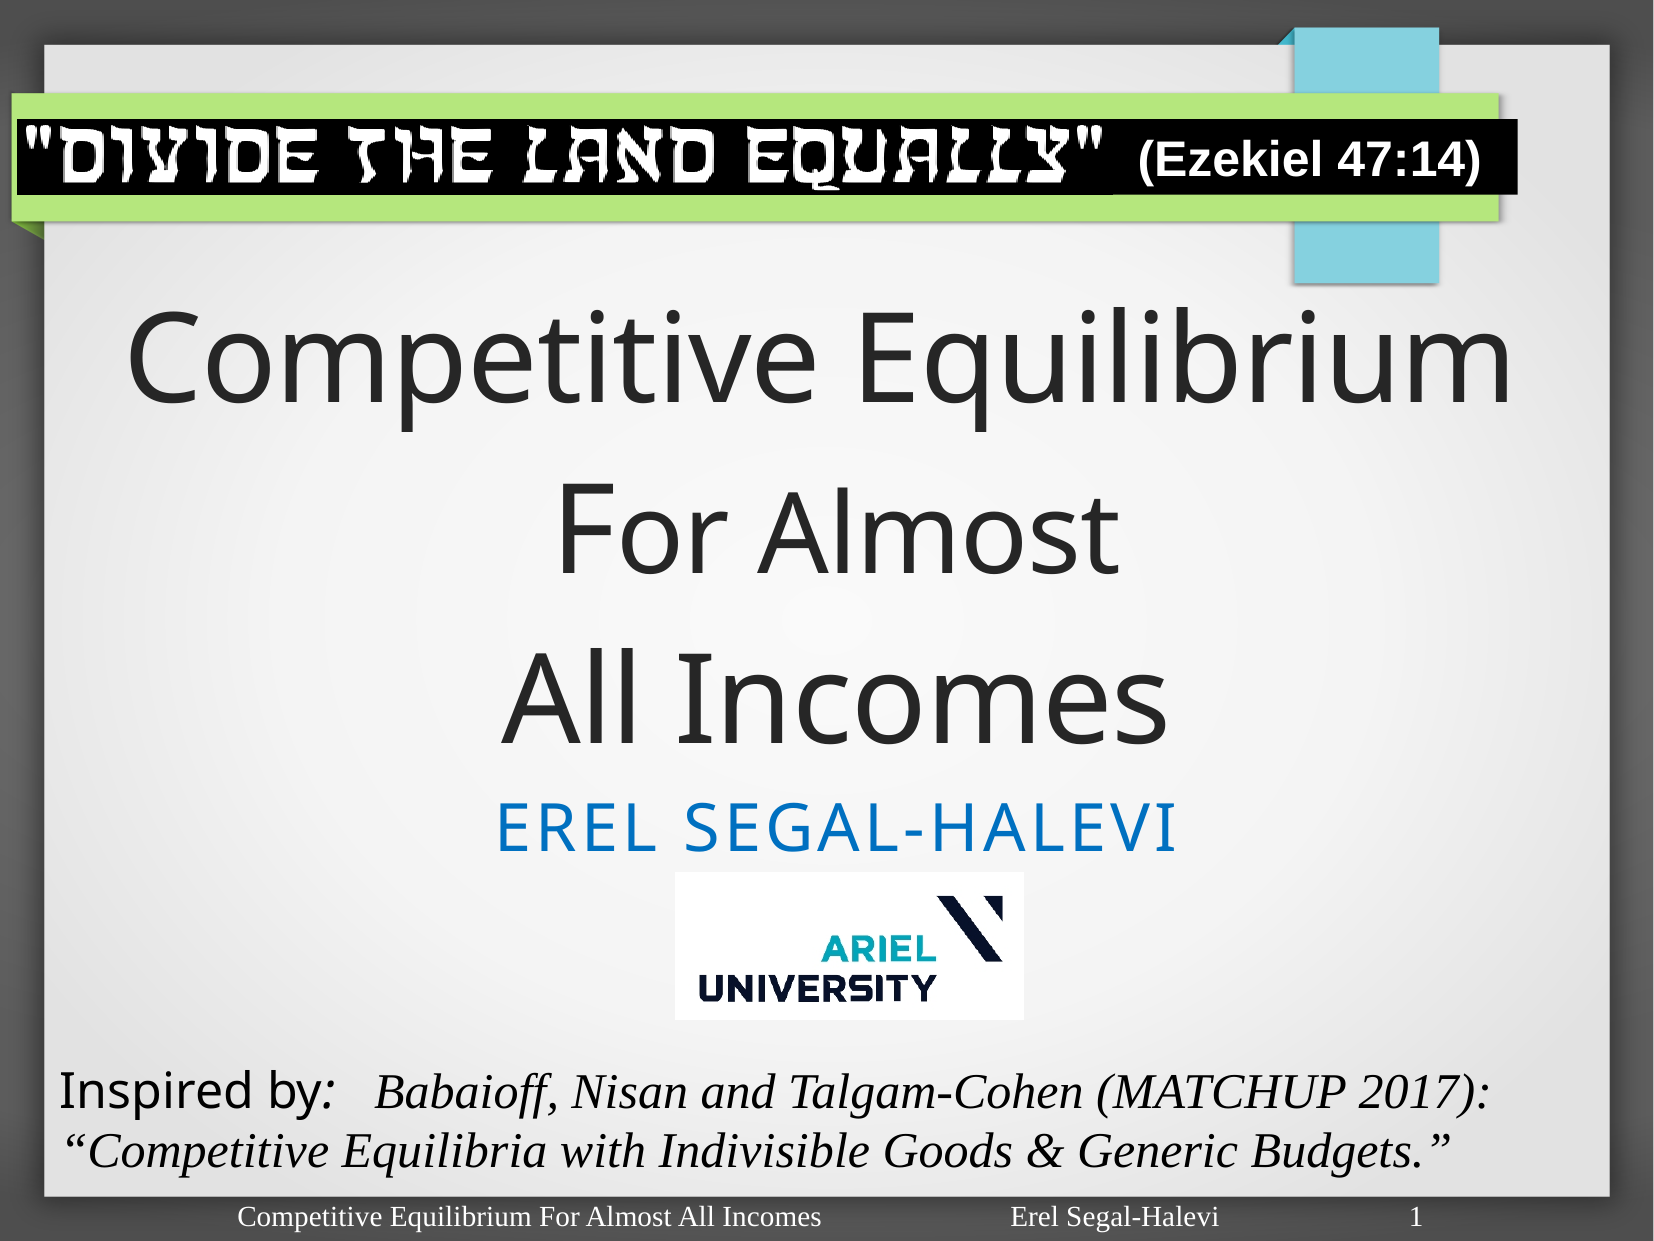

(Ezekiel 47:14)
# Competitive Equilibrium For Almost All Incomes
Erel Segal-Halevi
Inspired by: Babaioff, Nisan and Talgam-Cohen (MATCHUP 2017): “Competitive Equilibria with Indivisible Goods & Generic Budgets.”